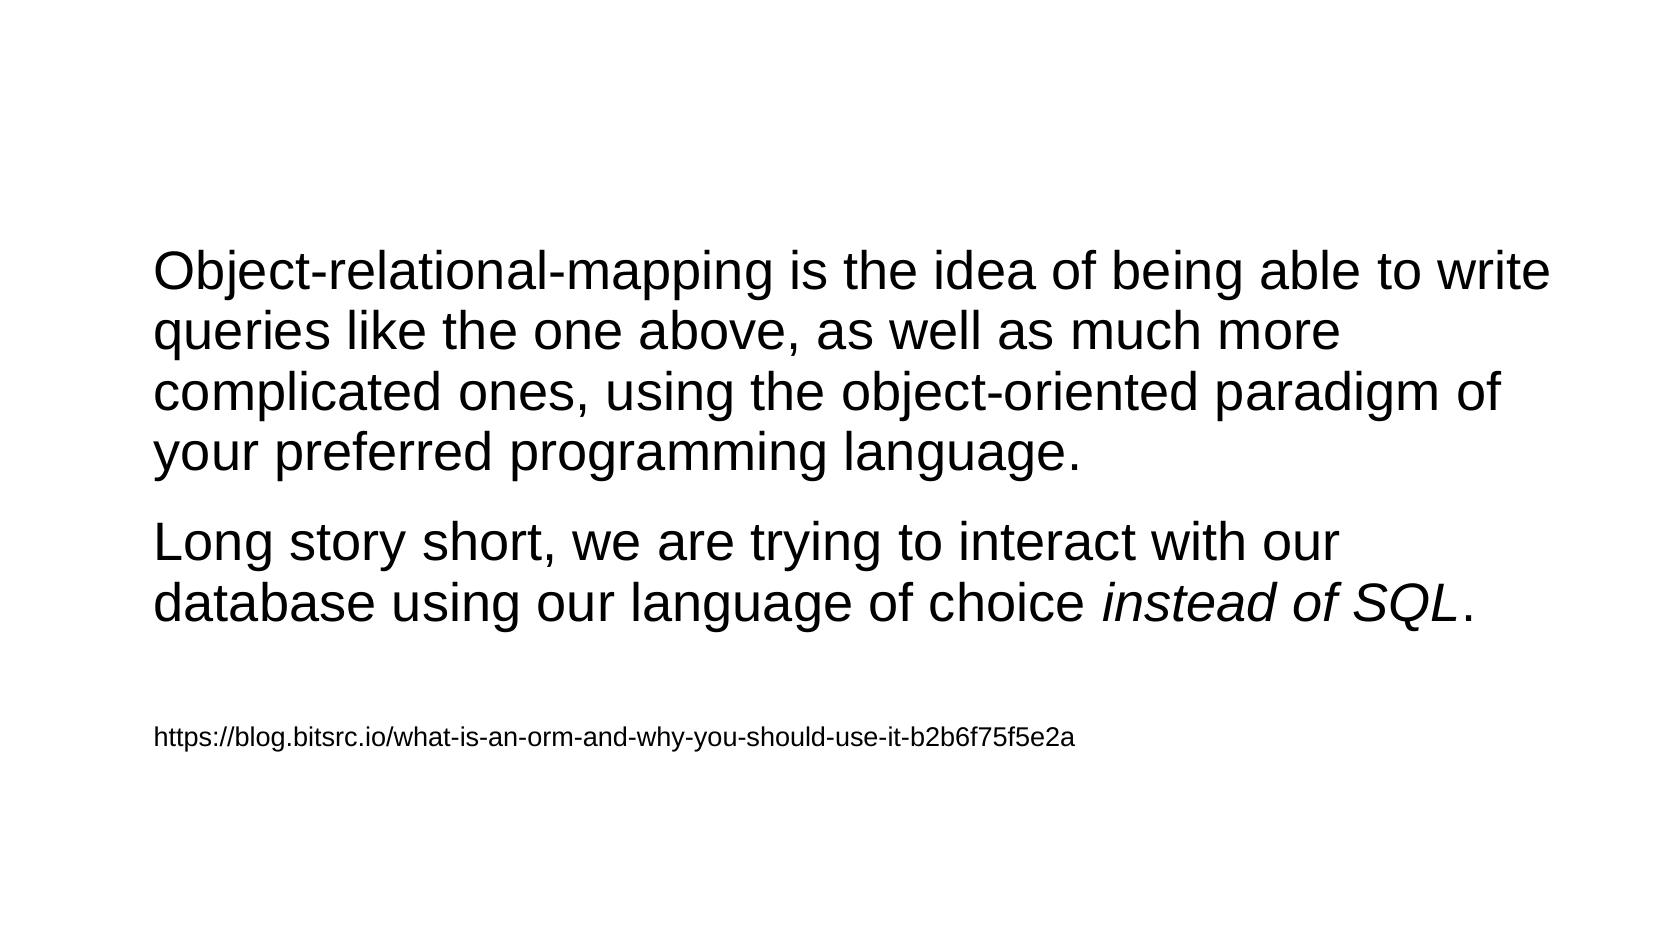

# Object-relational-mapping is the idea of being able to write queries like the one above, as well as much more complicated ones, using the object-oriented paradigm of your preferred programming language.
Long story short, we are trying to interact with our database using our language of choice instead of SQL.
https://blog.bitsrc.io/what-is-an-orm-and-why-you-should-use-it-b2b6f75f5e2a